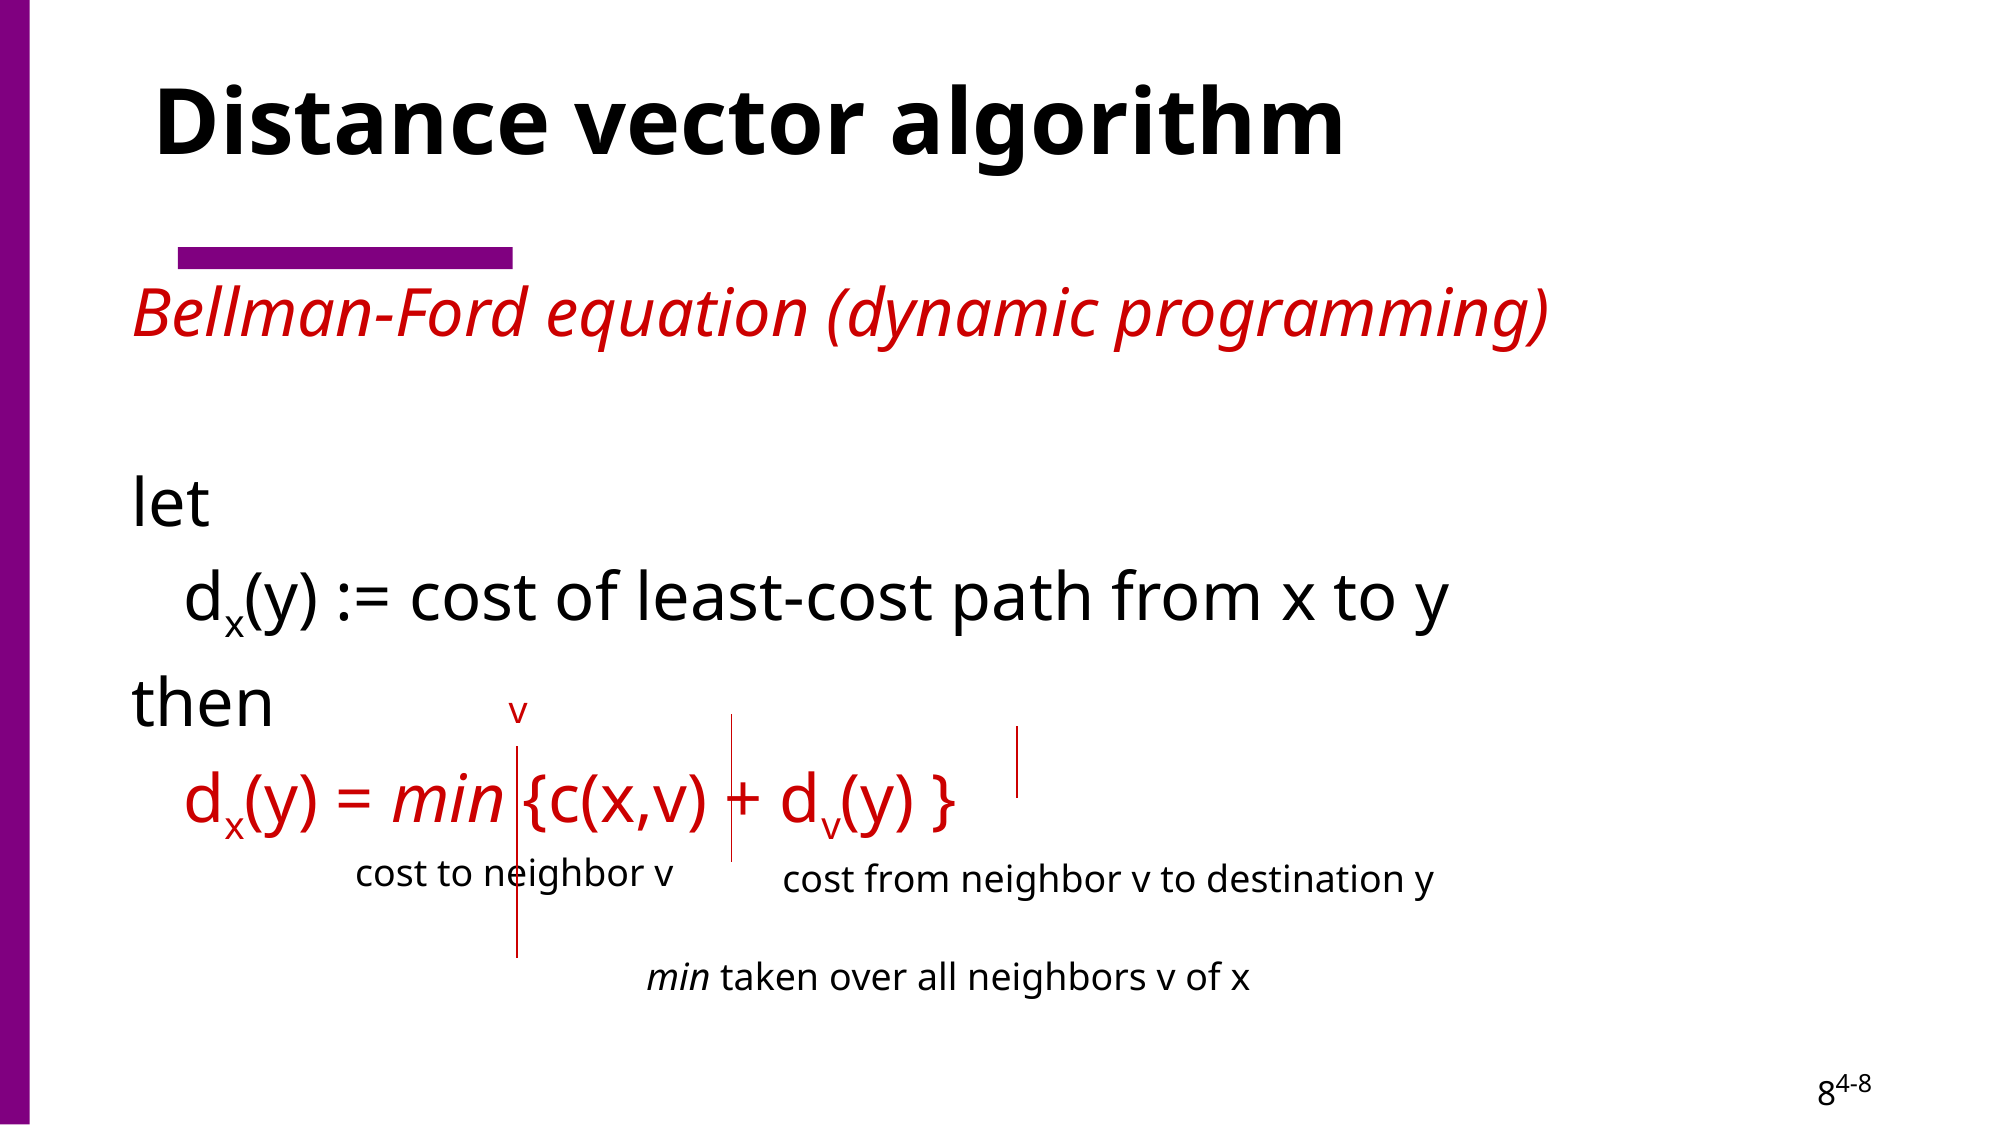

# Distance vector algorithm
Bellman-Ford equation (dynamic programming)
let
 dx(y) := cost of least-cost path from x to y
then
 dx(y) = min {c(x,v) + dv(y) }
v
cost to neighbor v
cost from neighbor v to destination y
min taken over all neighbors v of x